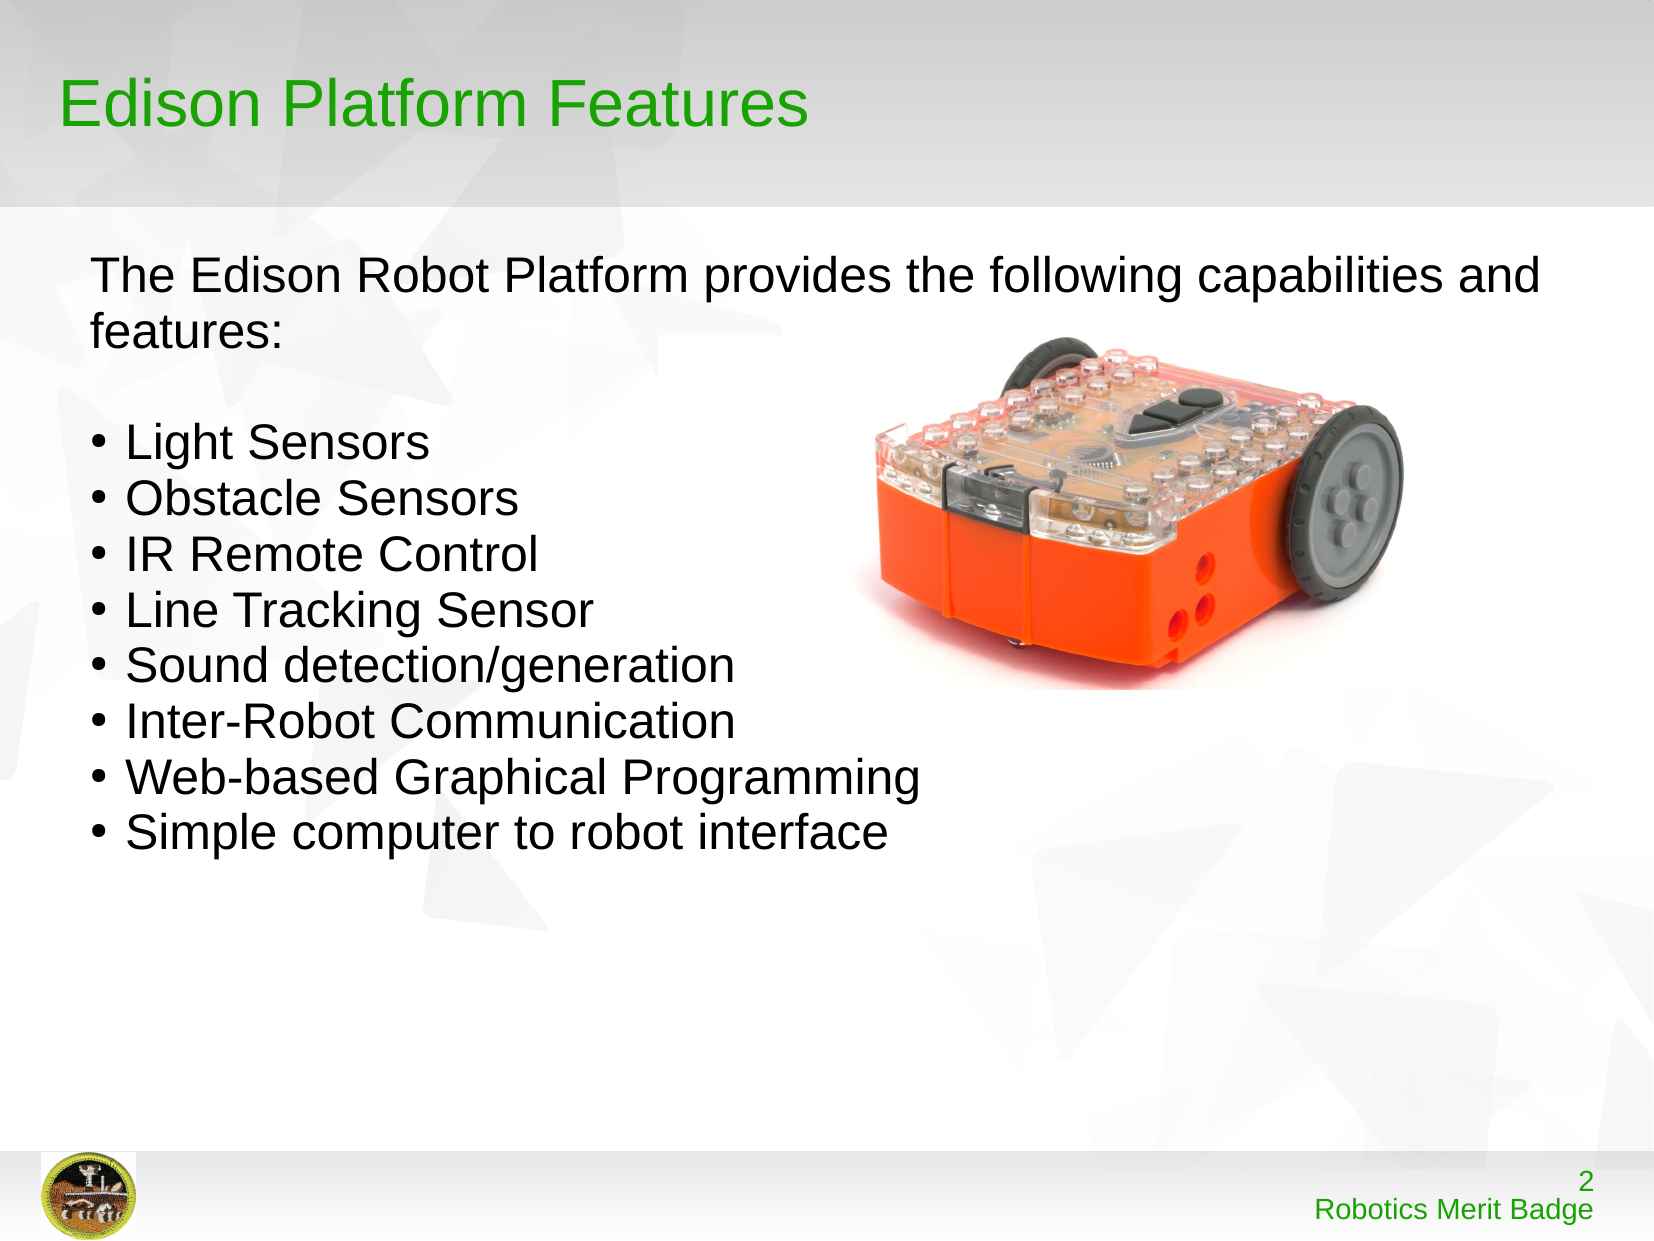

# Edison Platform Features
The Edison Robot Platform provides the following capabilities and features:
Light Sensors
Obstacle Sensors
IR Remote Control
Line Tracking Sensor
Sound detection/generation
Inter-Robot Communication
Web-based Graphical Programming
Simple computer to robot interface
2
Robotics Merit Badge